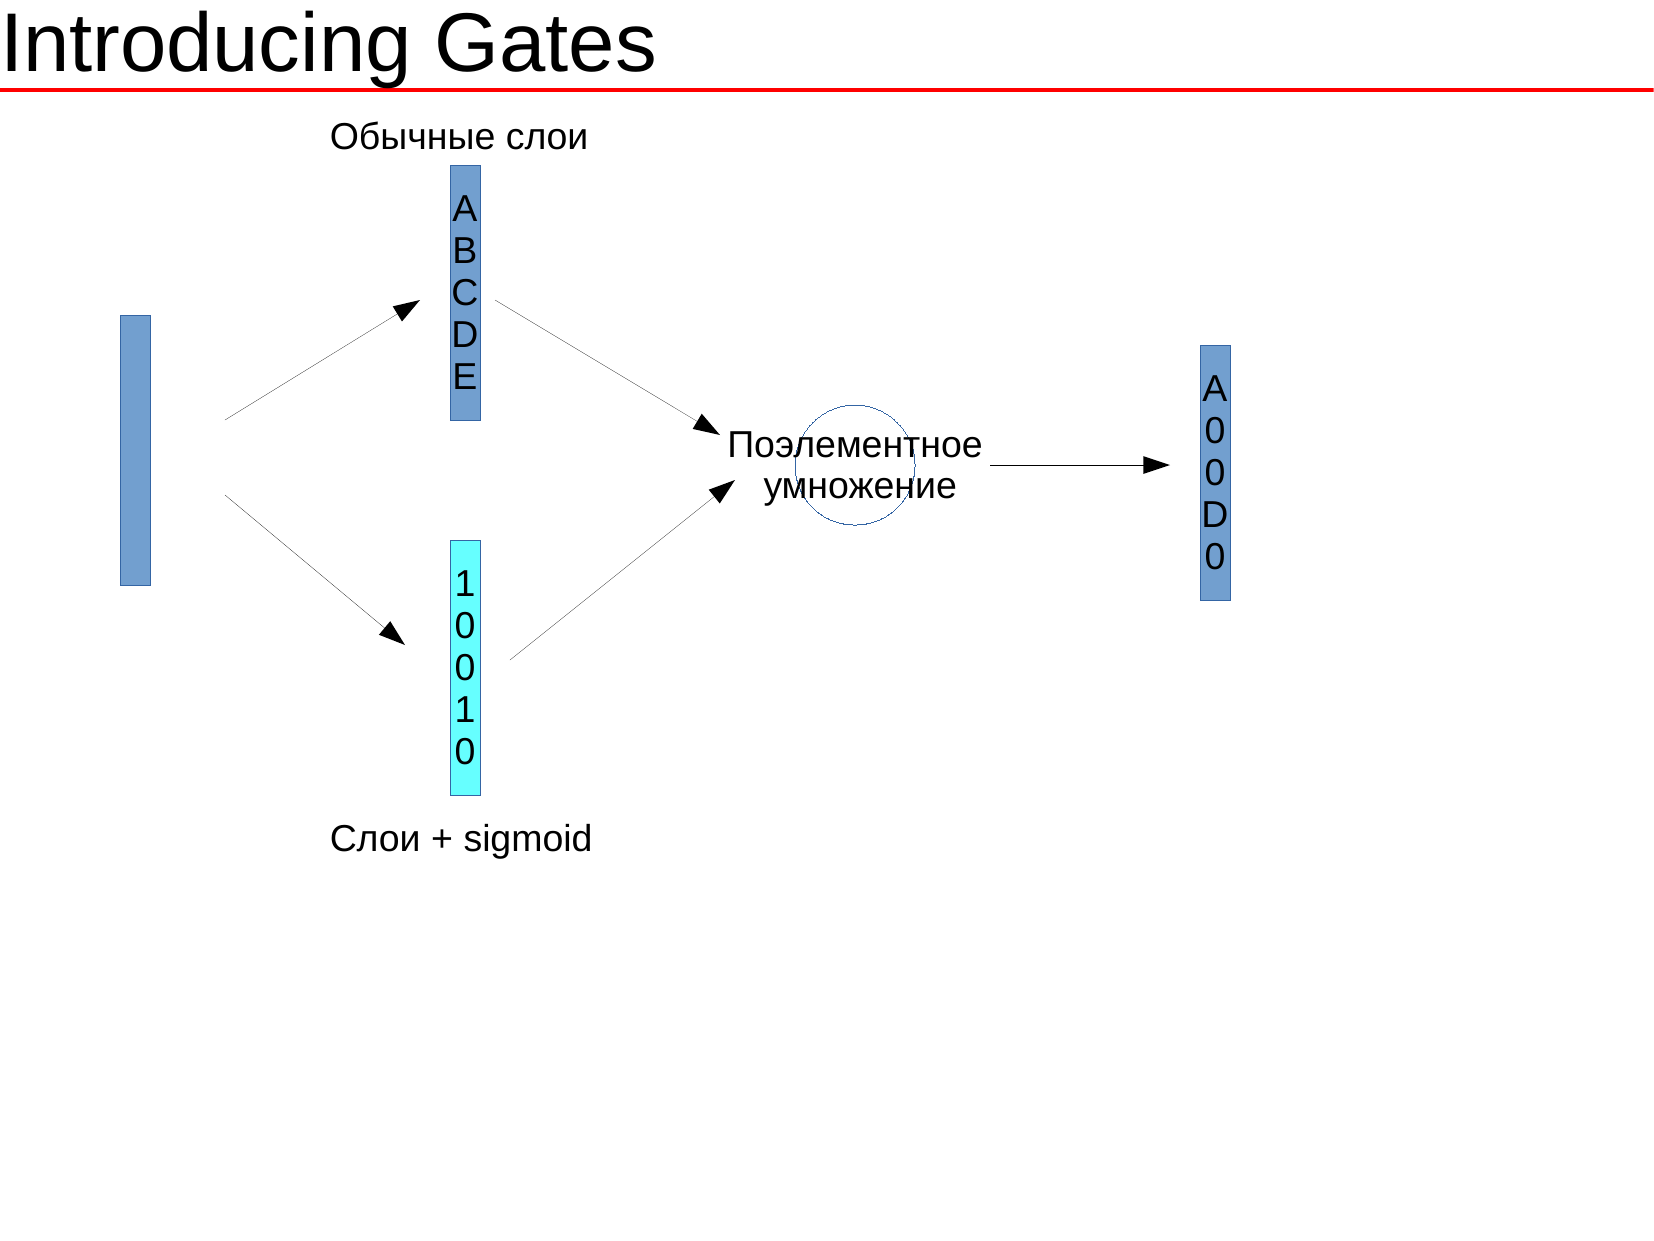

# Introducing Gates
Обычные слои
A
B
C
D
E
A
0
0
D
0
Поэлементное
 умножение
1
0
0
1
0
Слои + sigmoid